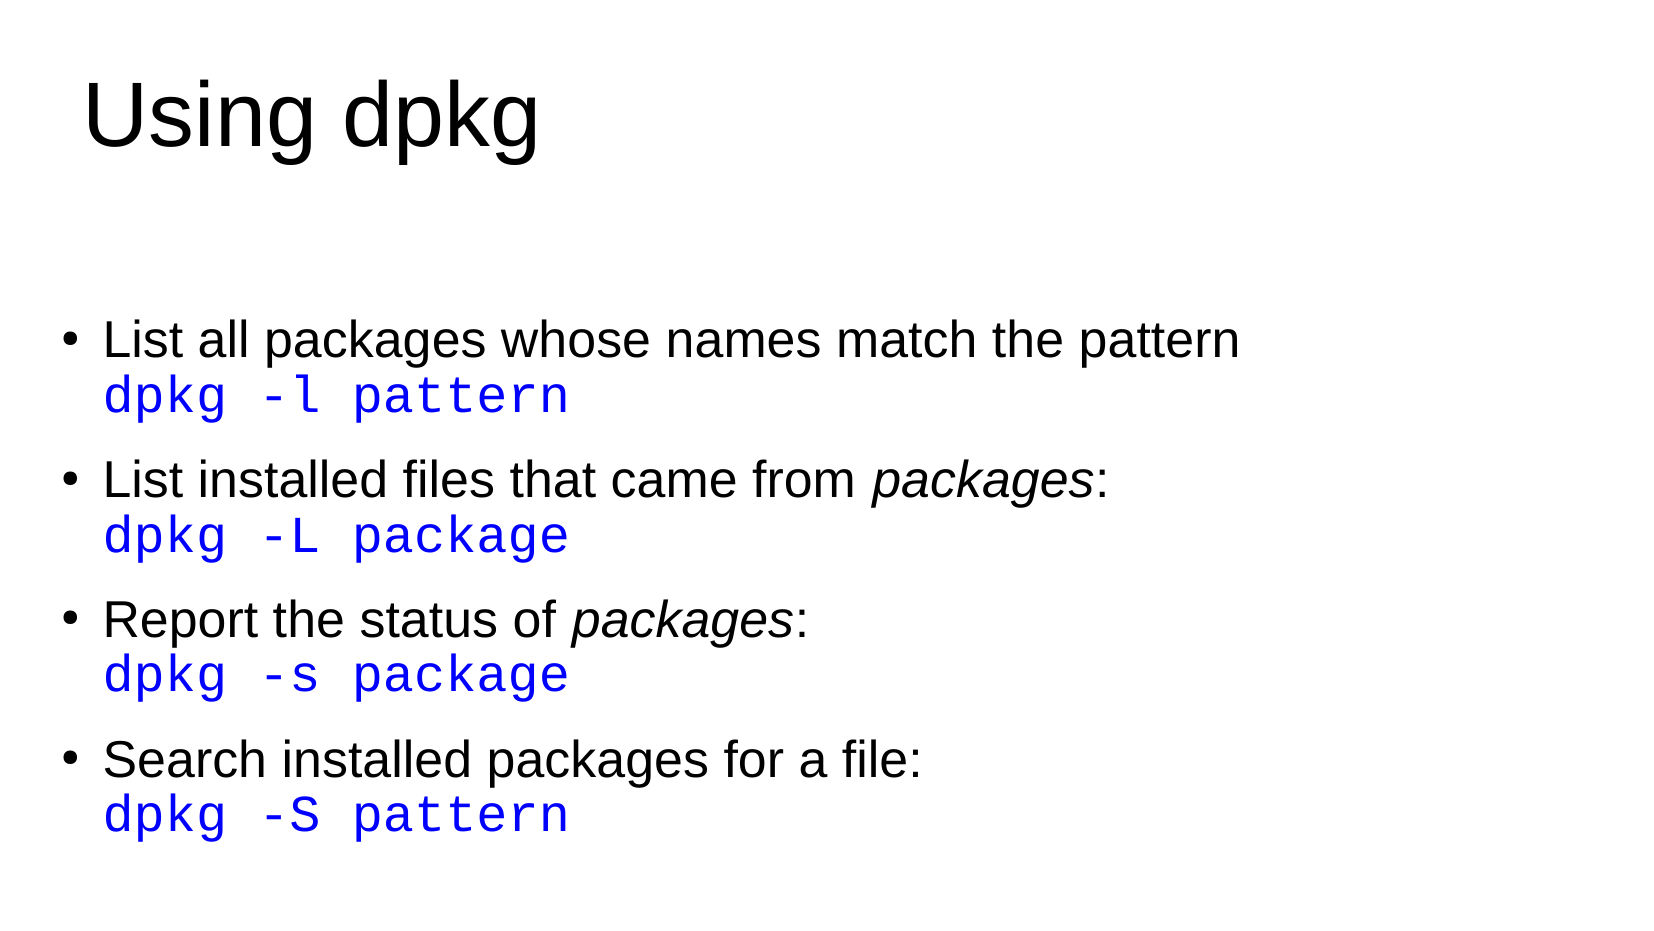

# Using dpkg
List all packages whose names match the pattern
dpkg -l pattern
List installed files that came from packages:
dpkg -L package
Report the status of packages:
dpkg -s package
Search installed packages for a file:
dpkg -S pattern